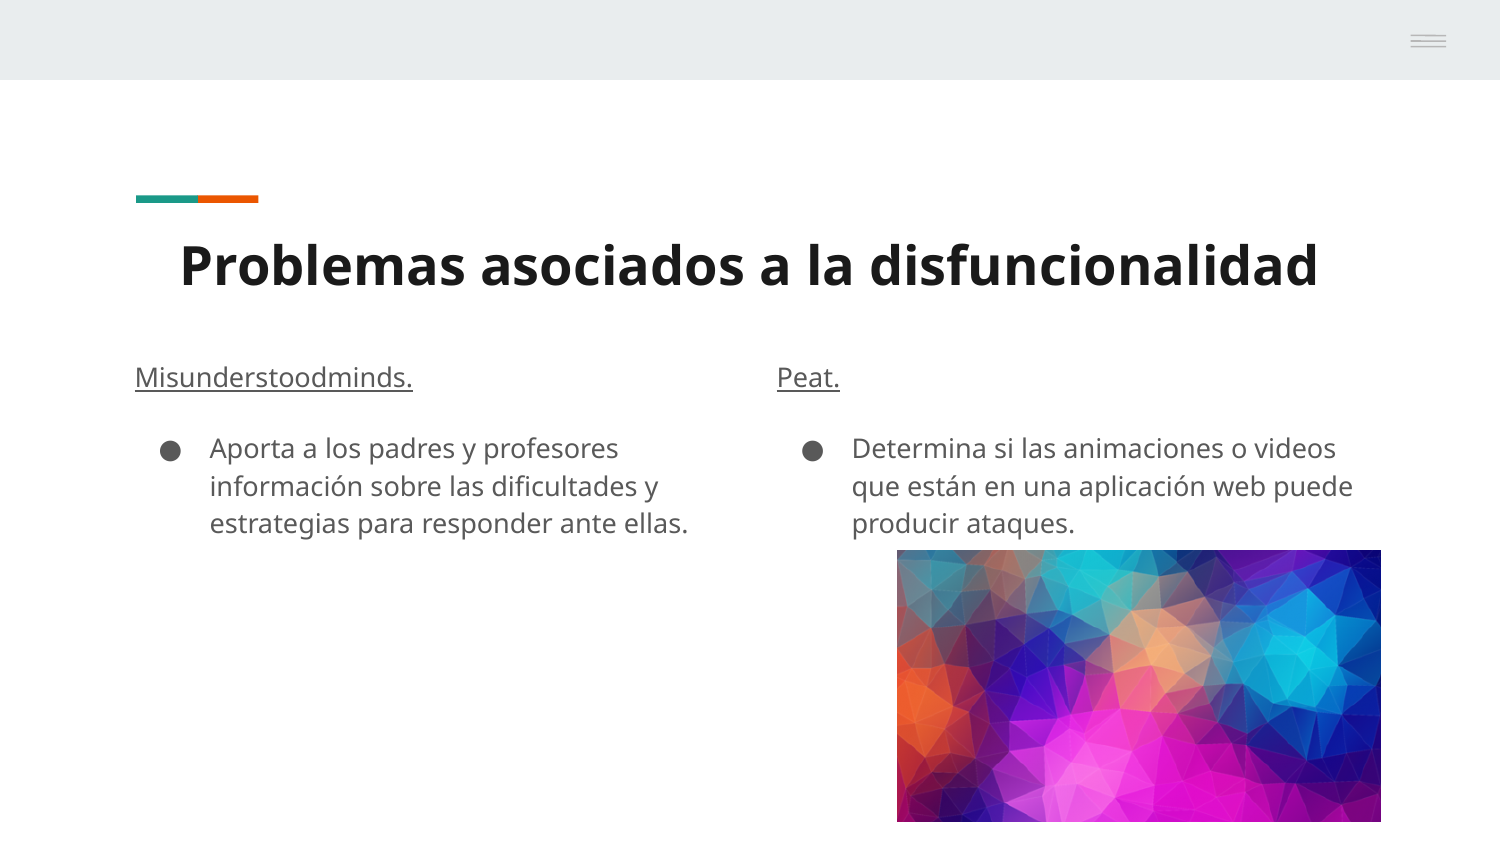

# Problemas asociados a la disfuncionalidad
Misunderstoodminds.
Aporta a los padres y profesores información sobre las dificultades y estrategias para responder ante ellas.
Peat.
Determina si las animaciones o videos que están en una aplicación web puede producir ataques.